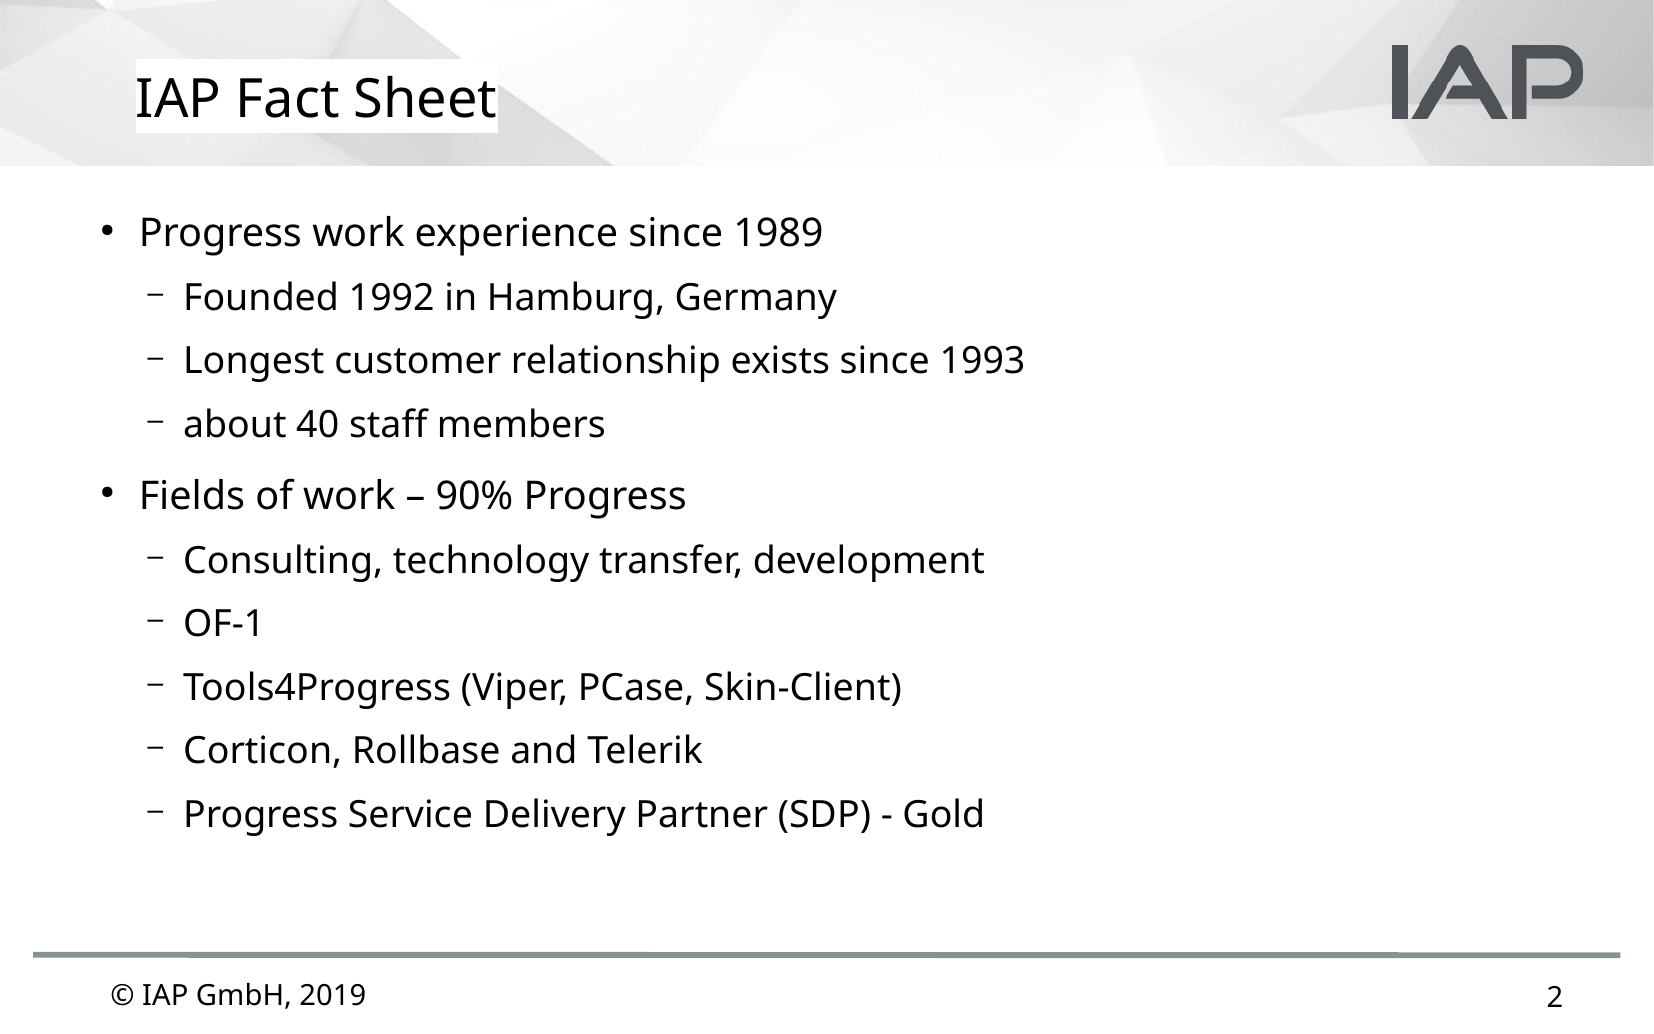

# IAP Fact Sheet
Progress work experience since 1989
Founded 1992 in Hamburg, Germany
Longest customer relationship exists since 1993
about 40 staff members
Fields of work – 90% Progress
Consulting, technology transfer, development
OF-1
Tools4Progress (Viper, PCase, Skin-Client)
Corticon, Rollbase and Telerik
Progress Service Delivery Partner (SDP) - Gold
© IAP GmbH, 2019
2